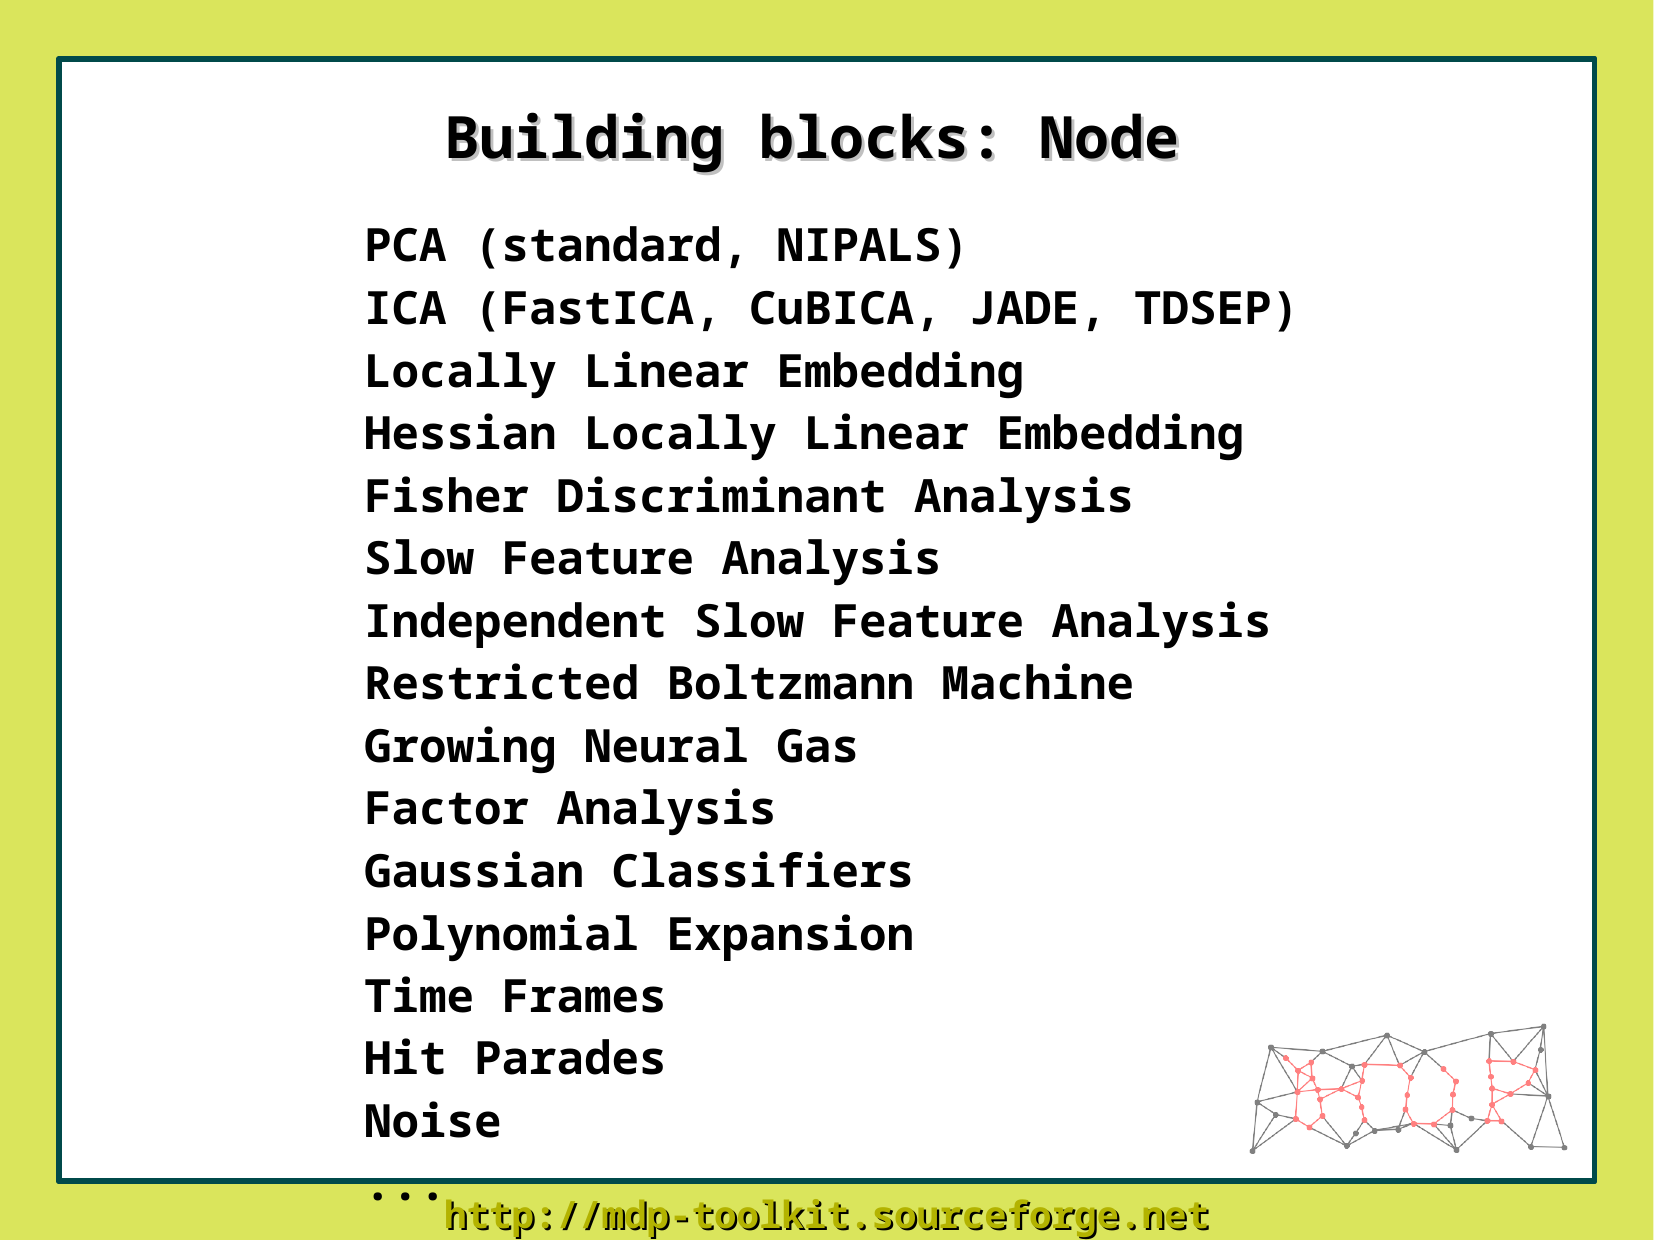

Building blocks: Node
PCA (standard, NIPALS)
ICA (FastICA, CuBICA, JADE, TDSEP)
Locally Linear Embedding
Hessian Locally Linear Embedding
Fisher Discriminant Analysis
Slow Feature Analysis
Independent Slow Feature Analysis
Restricted Boltzmann Machine
Growing Neural Gas
Factor Analysis
Gaussian Classifiers
Polynomial Expansion
Time Frames
Hit Parades
Noise
...